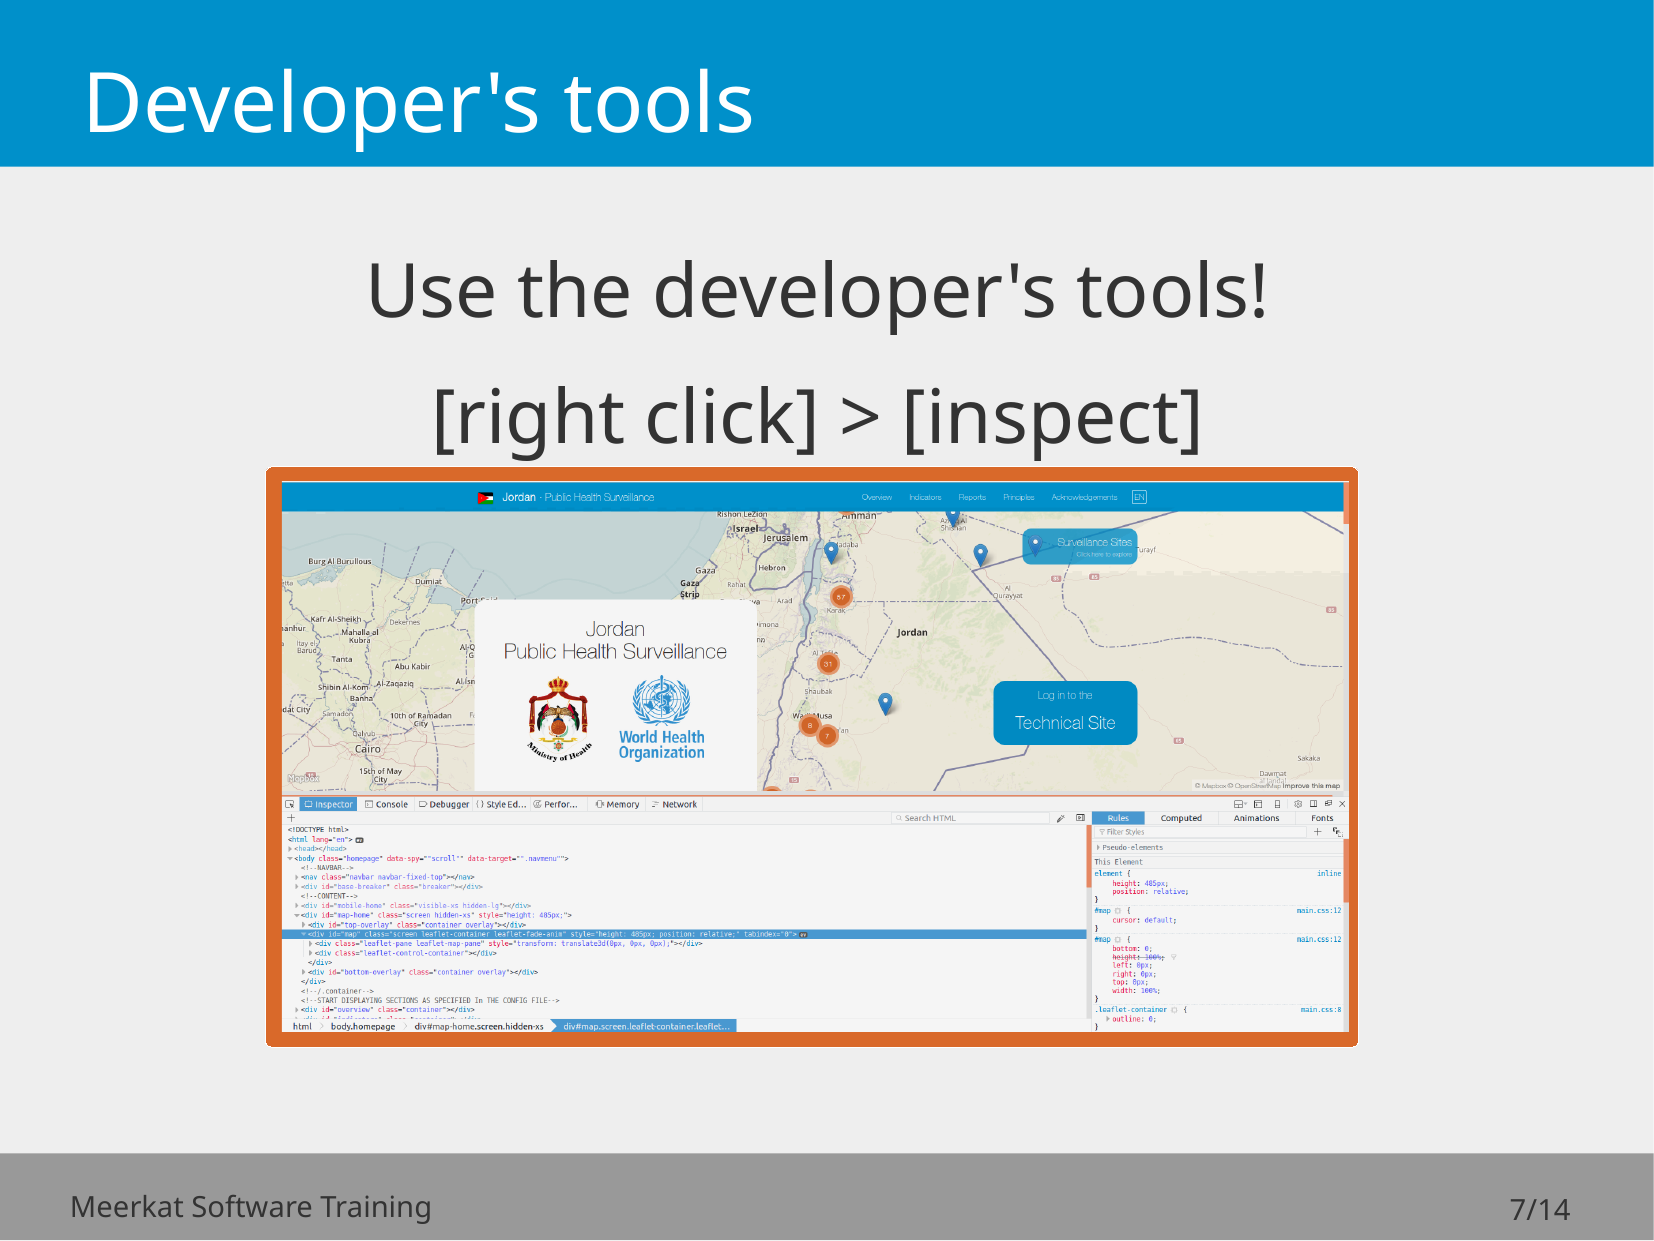

# Developer's tools
Use the developer's tools!
[right click] > [inspect]
Javascript
7